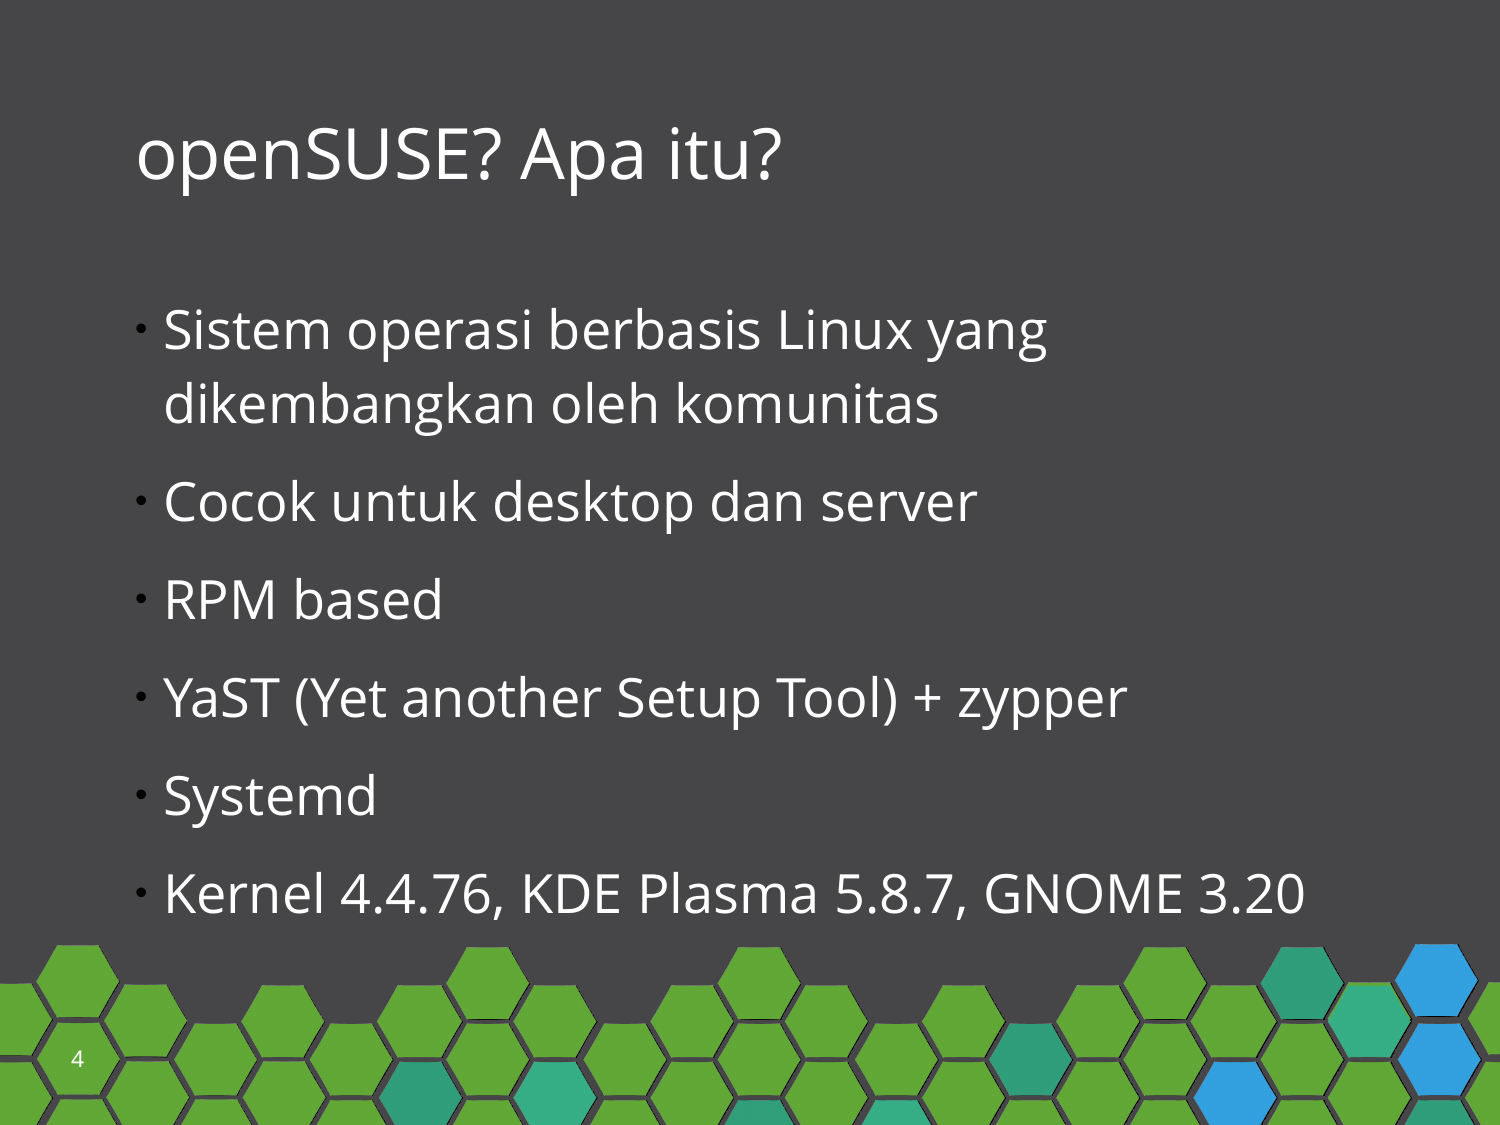

# openSUSE? Apa itu?
Sistem operasi berbasis Linux yang dikembangkan oleh komunitas
Cocok untuk desktop dan server
RPM based
YaST (Yet another Setup Tool) + zypper
Systemd
Kernel 4.4.76, KDE Plasma 5.8.7, GNOME 3.20